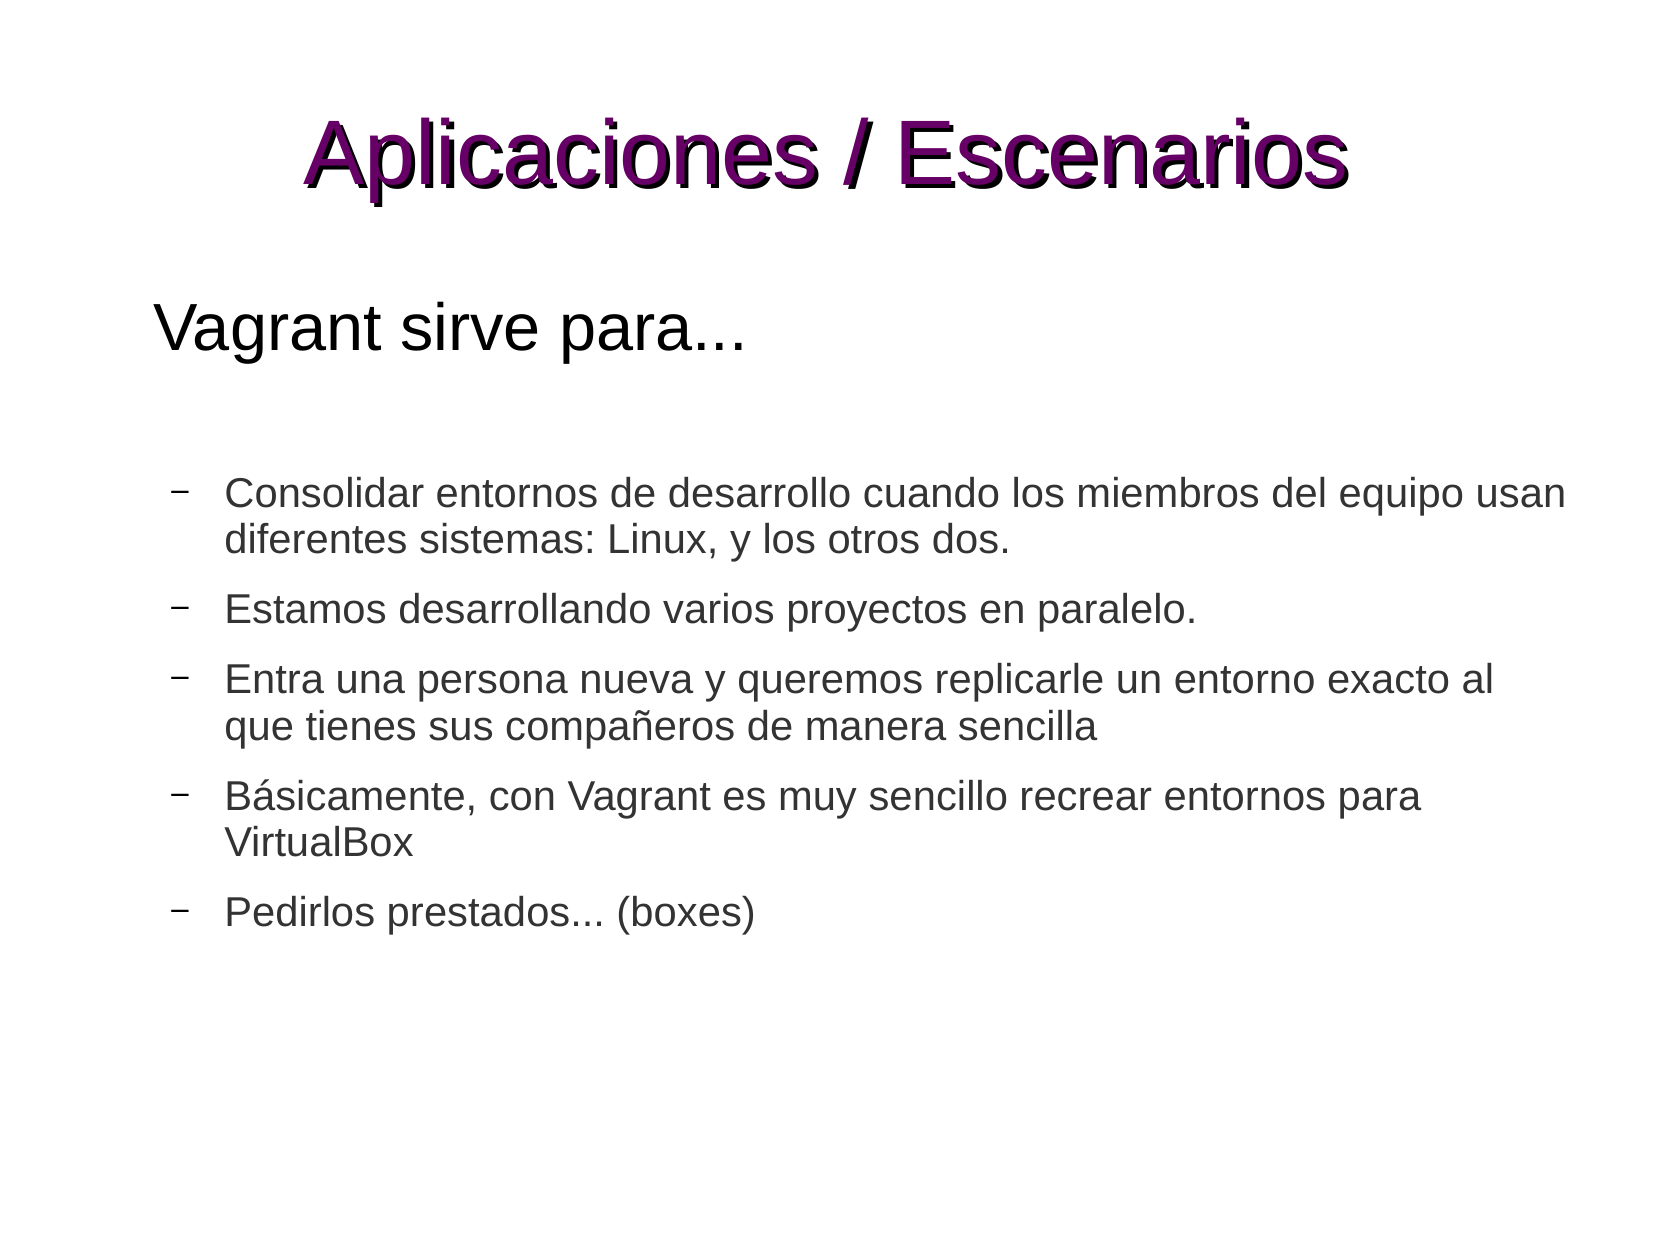

# Aplicaciones / Escenarios
Vagrant sirve para...
Consolidar entornos de desarrollo cuando los miembros del equipo usan diferentes sistemas: Linux, y los otros dos.
Estamos desarrollando varios proyectos en paralelo.
Entra una persona nueva y queremos replicarle un entorno exacto al que tienes sus compañeros de manera sencilla
Básicamente, con Vagrant es muy sencillo recrear entornos para VirtualBox
Pedirlos prestados... (boxes)